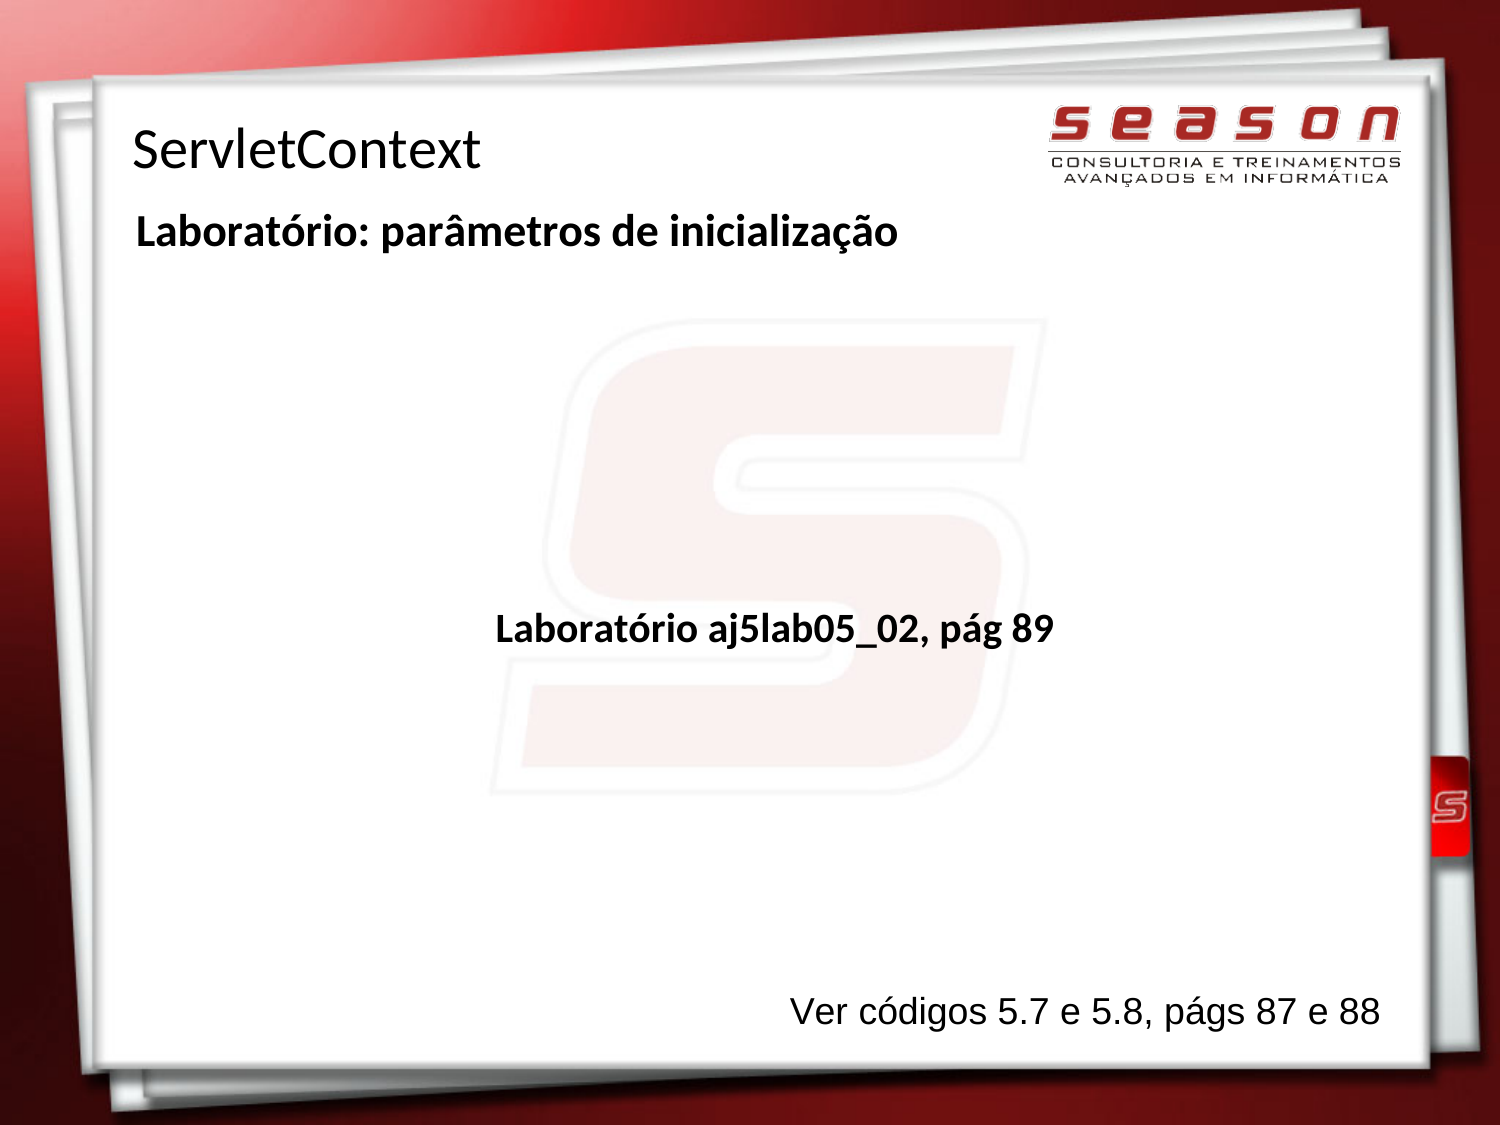

# ServletContext
Laboratório: parâmetros de inicialização
Laboratório aj5lab05_02, pág 89
Ver códigos 5.7 e 5.8, págs 87 e 88